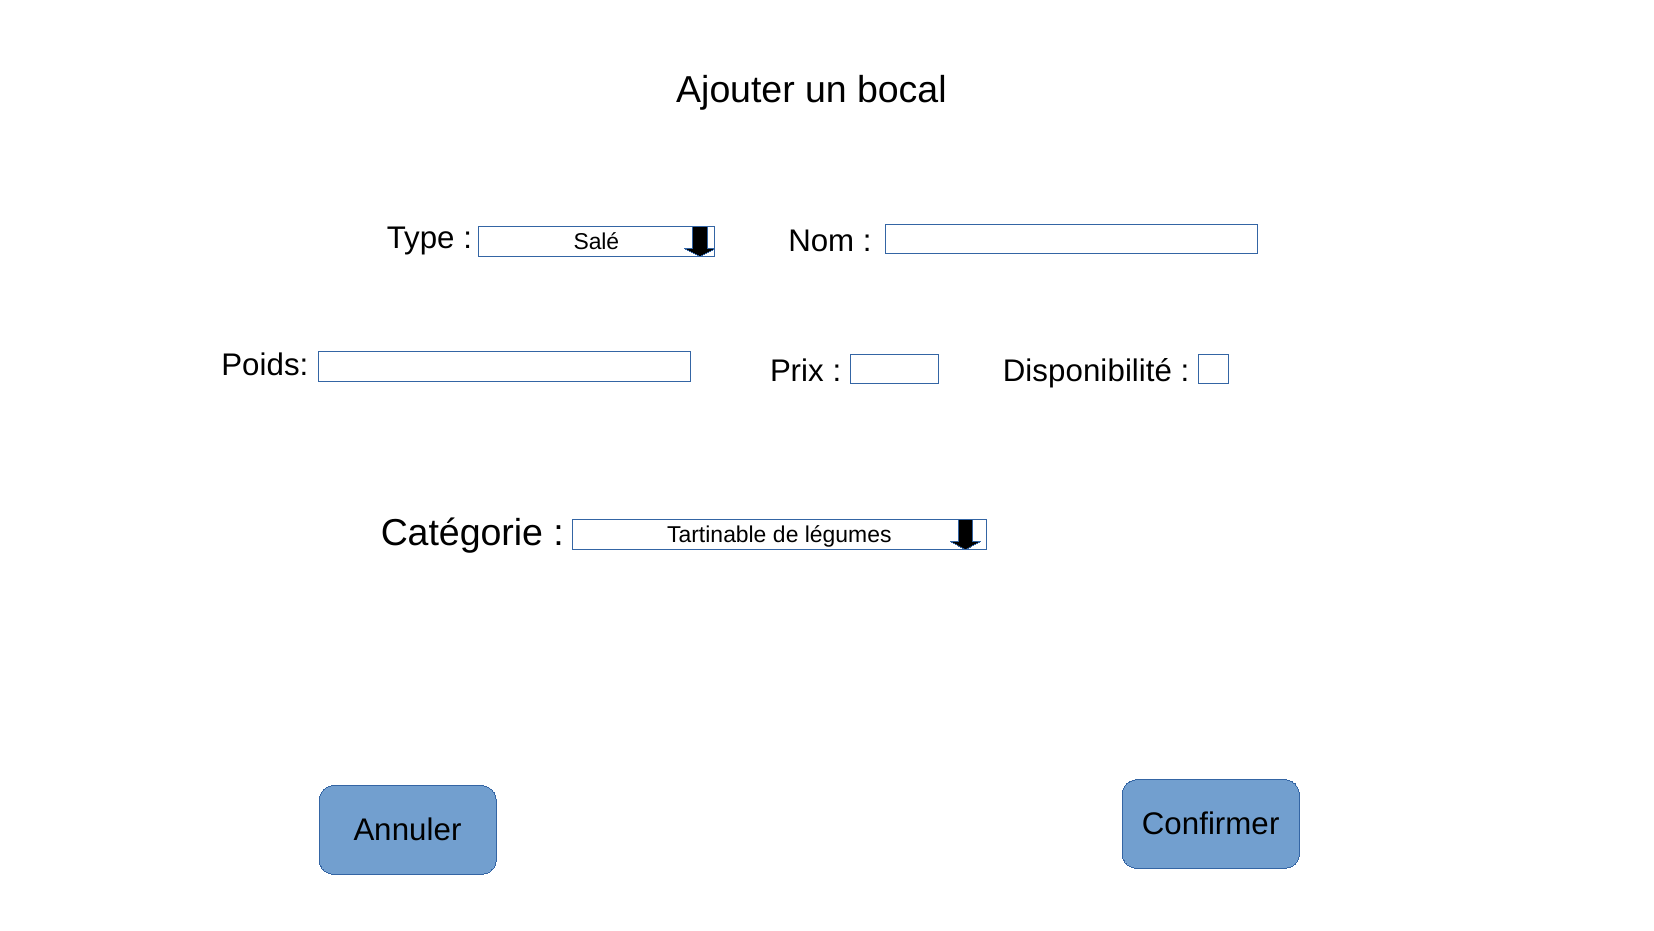

Ajouter un bocal
Type :
Nom :
Salé
Poids:
Prix :
Disponibilité :
Catégorie :
Tartinable de légumes
Confirmer
Annuler